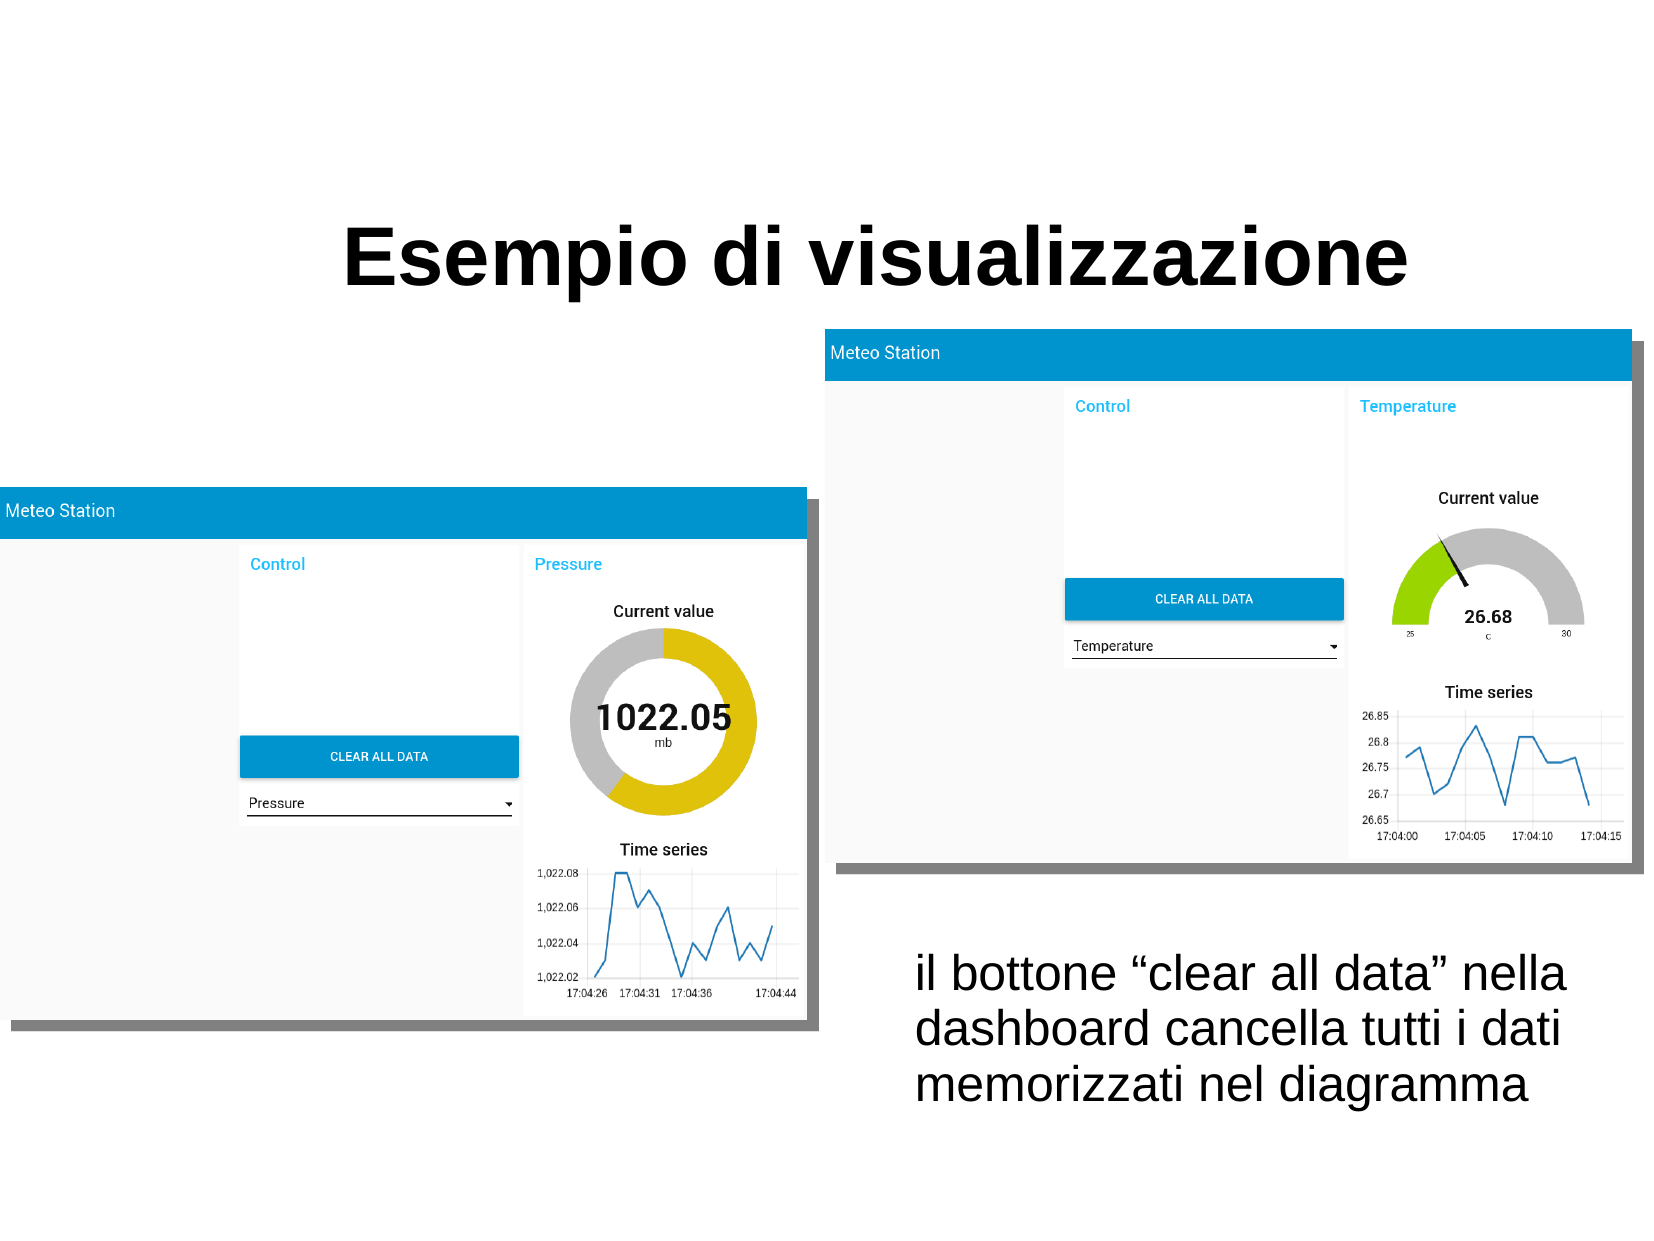

Esempio di visualizzazione
il bottone “clear all data” nella dashboard cancella tutti i dati memorizzati nel diagramma